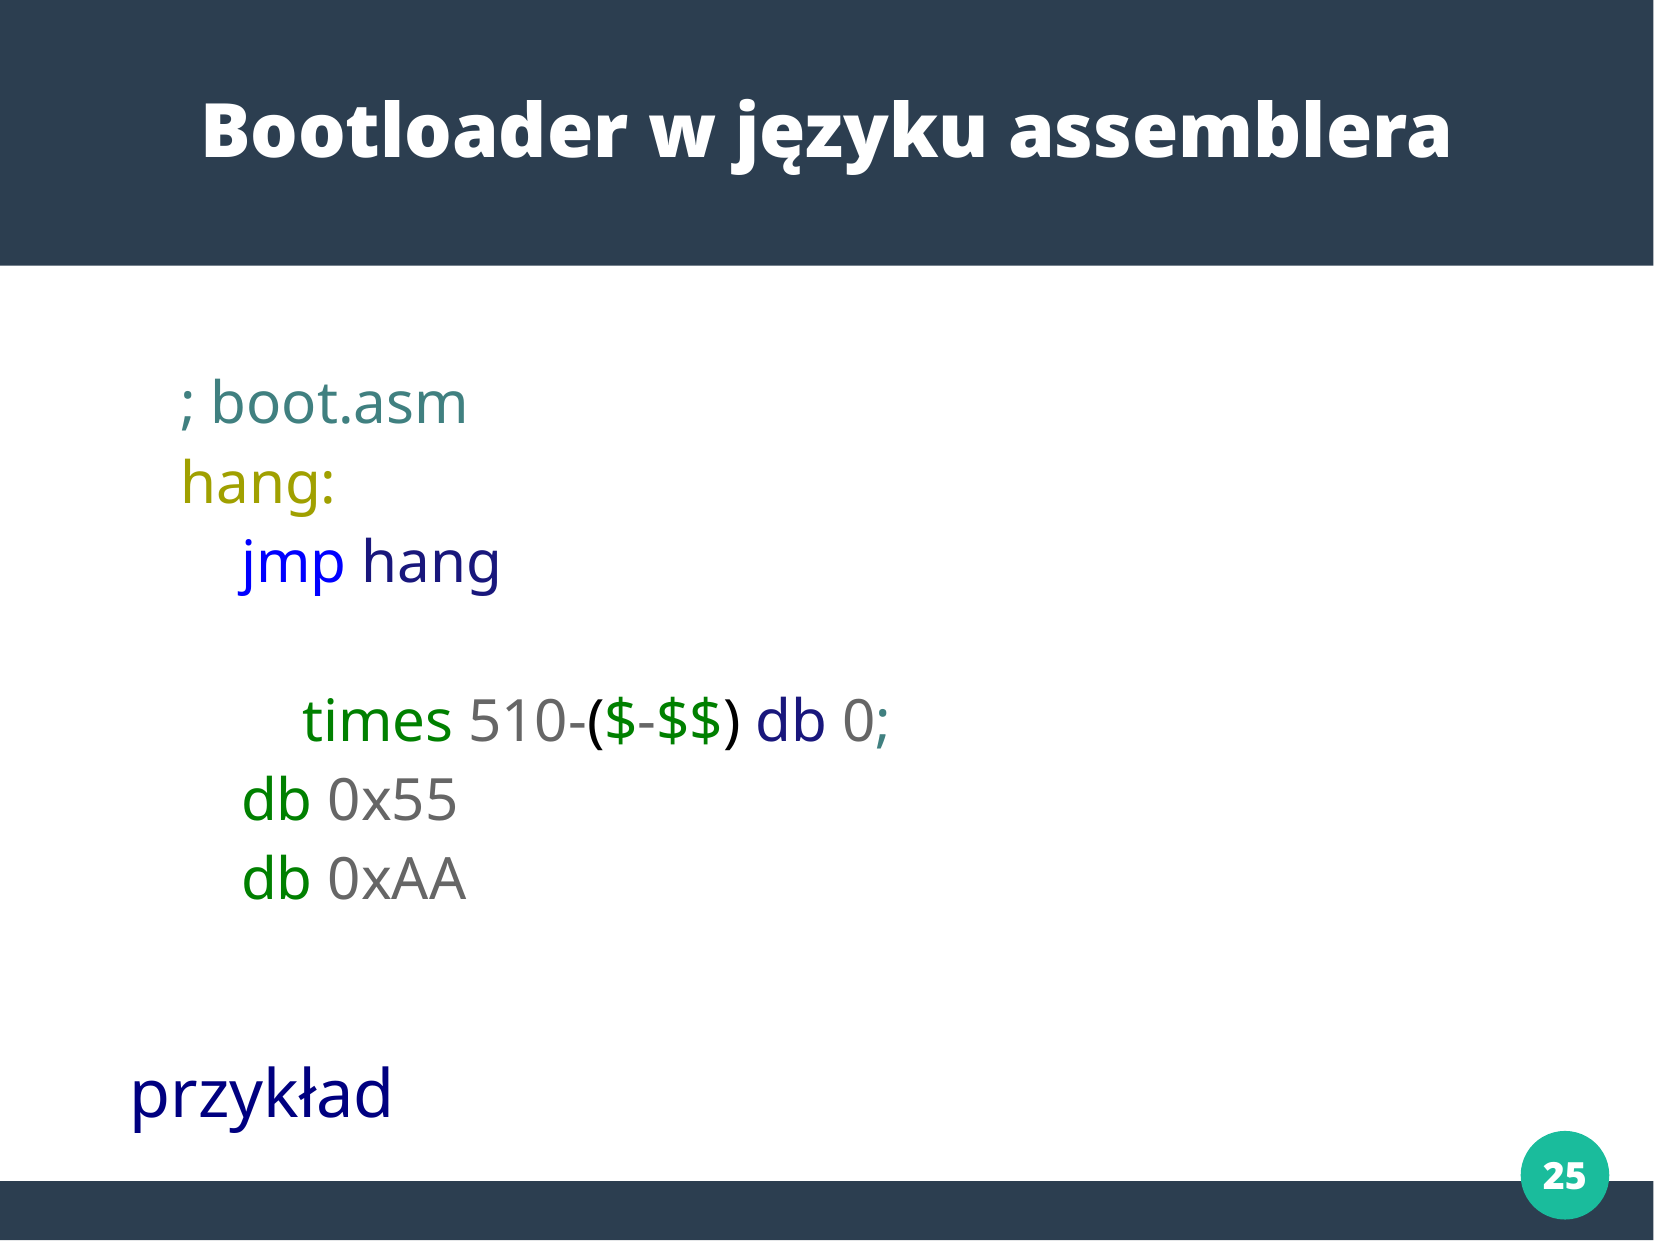

# Bootloader w języku assemblera
przykład
; boot.asm
hang:
 jmp hang
 times 510-($-$$) db 0;
 db 0x55
 db 0xAA
25